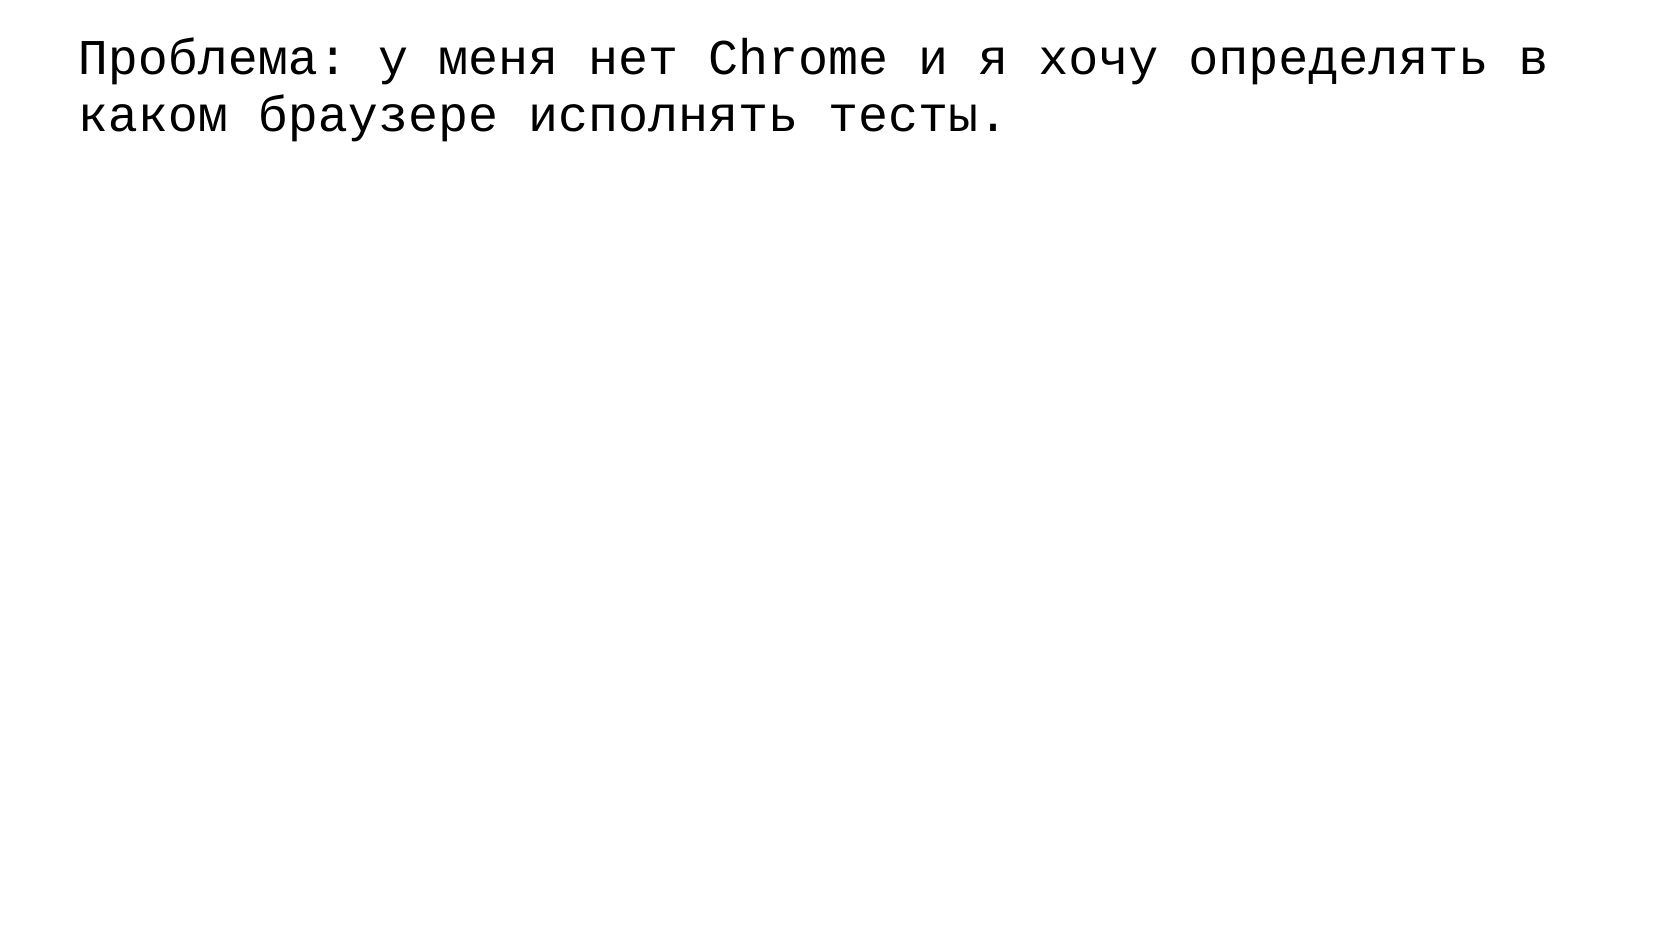

Проблема: у меня нет Chrome и я хочу определять в каком браузере исполнять тесты.